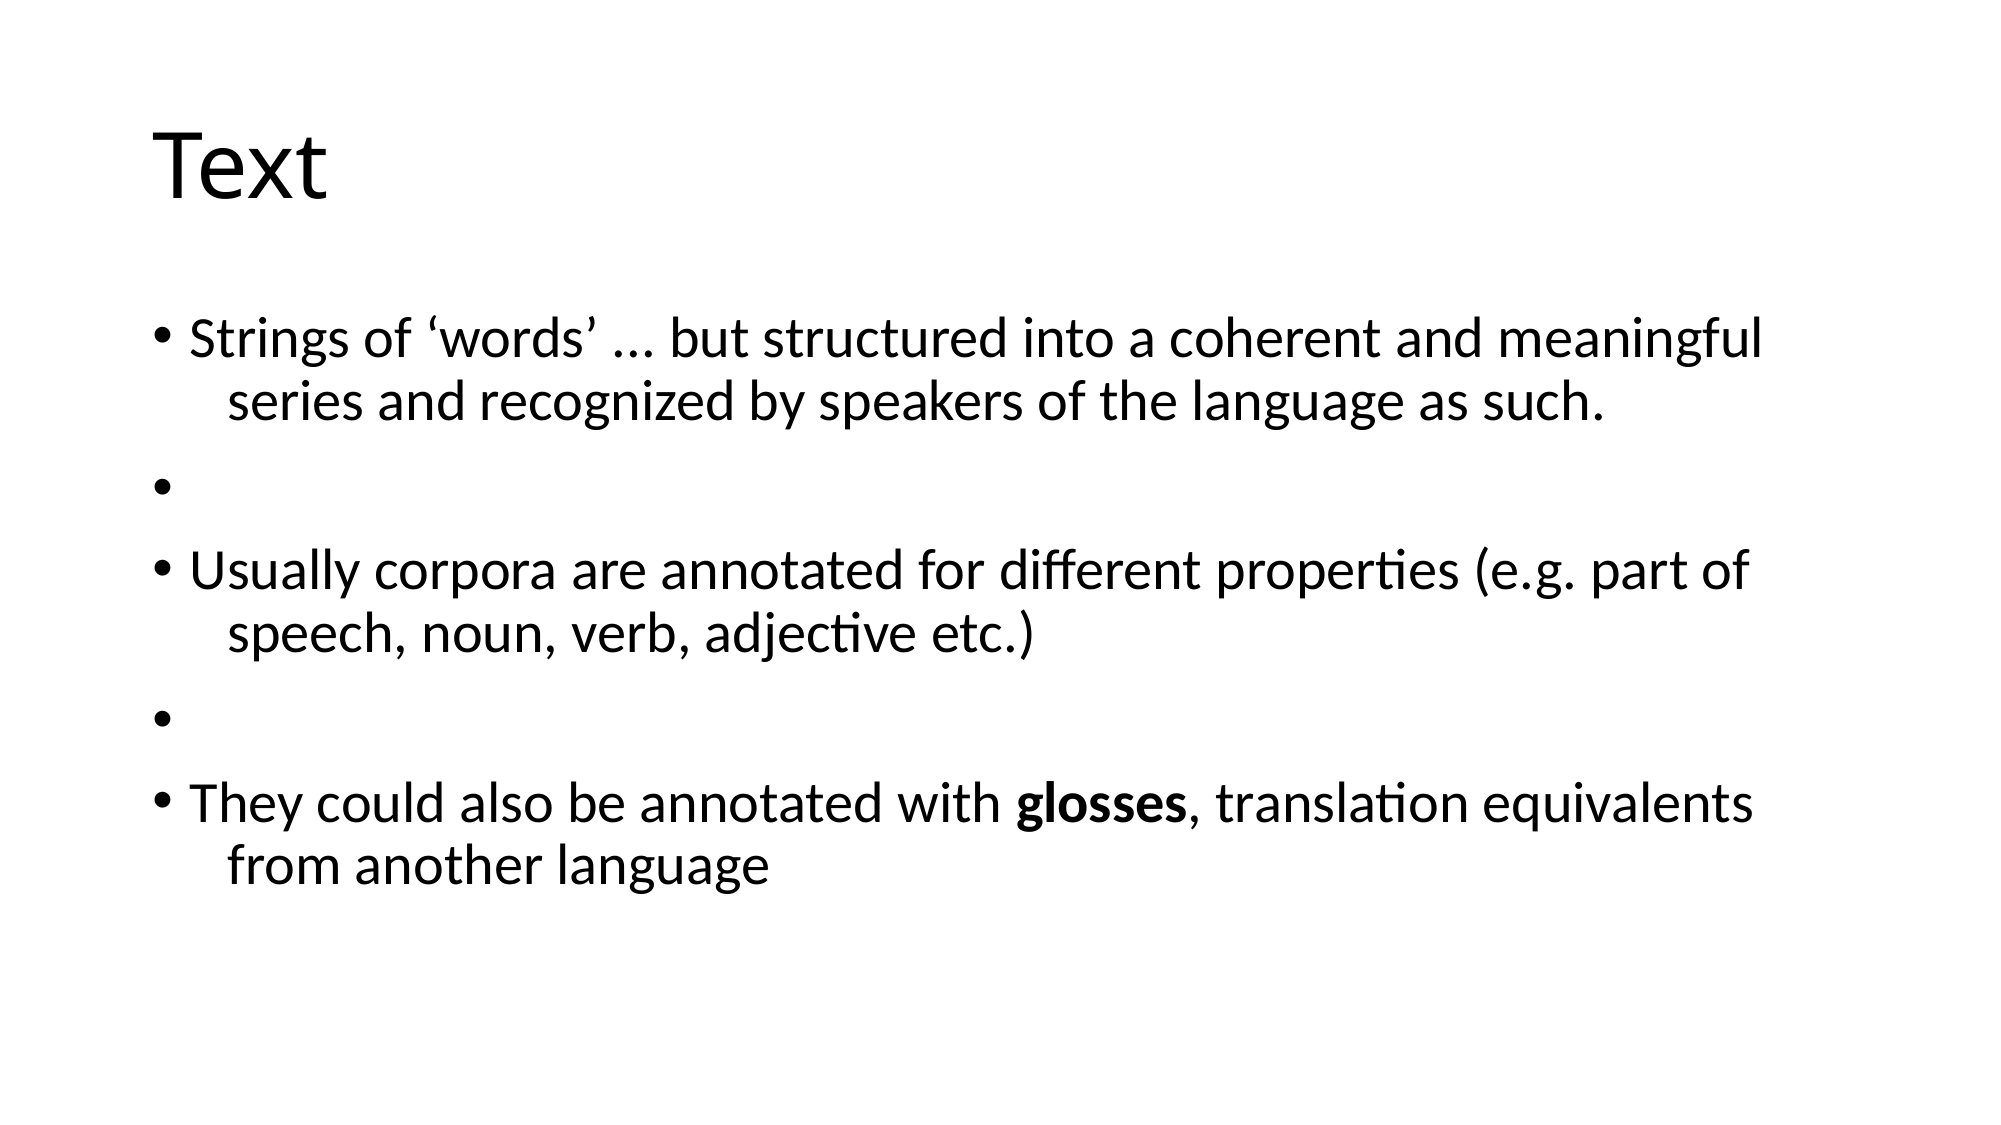

# Text
Strings of ‘words’ ... but structured into a coherent and meaningful series and recognized by speakers of the language as such.
Usually corpora are annotated for different properties (e.g. part of speech, noun, verb, adjective etc.)
They could also be annotated with glosses, translation equivalents from another language